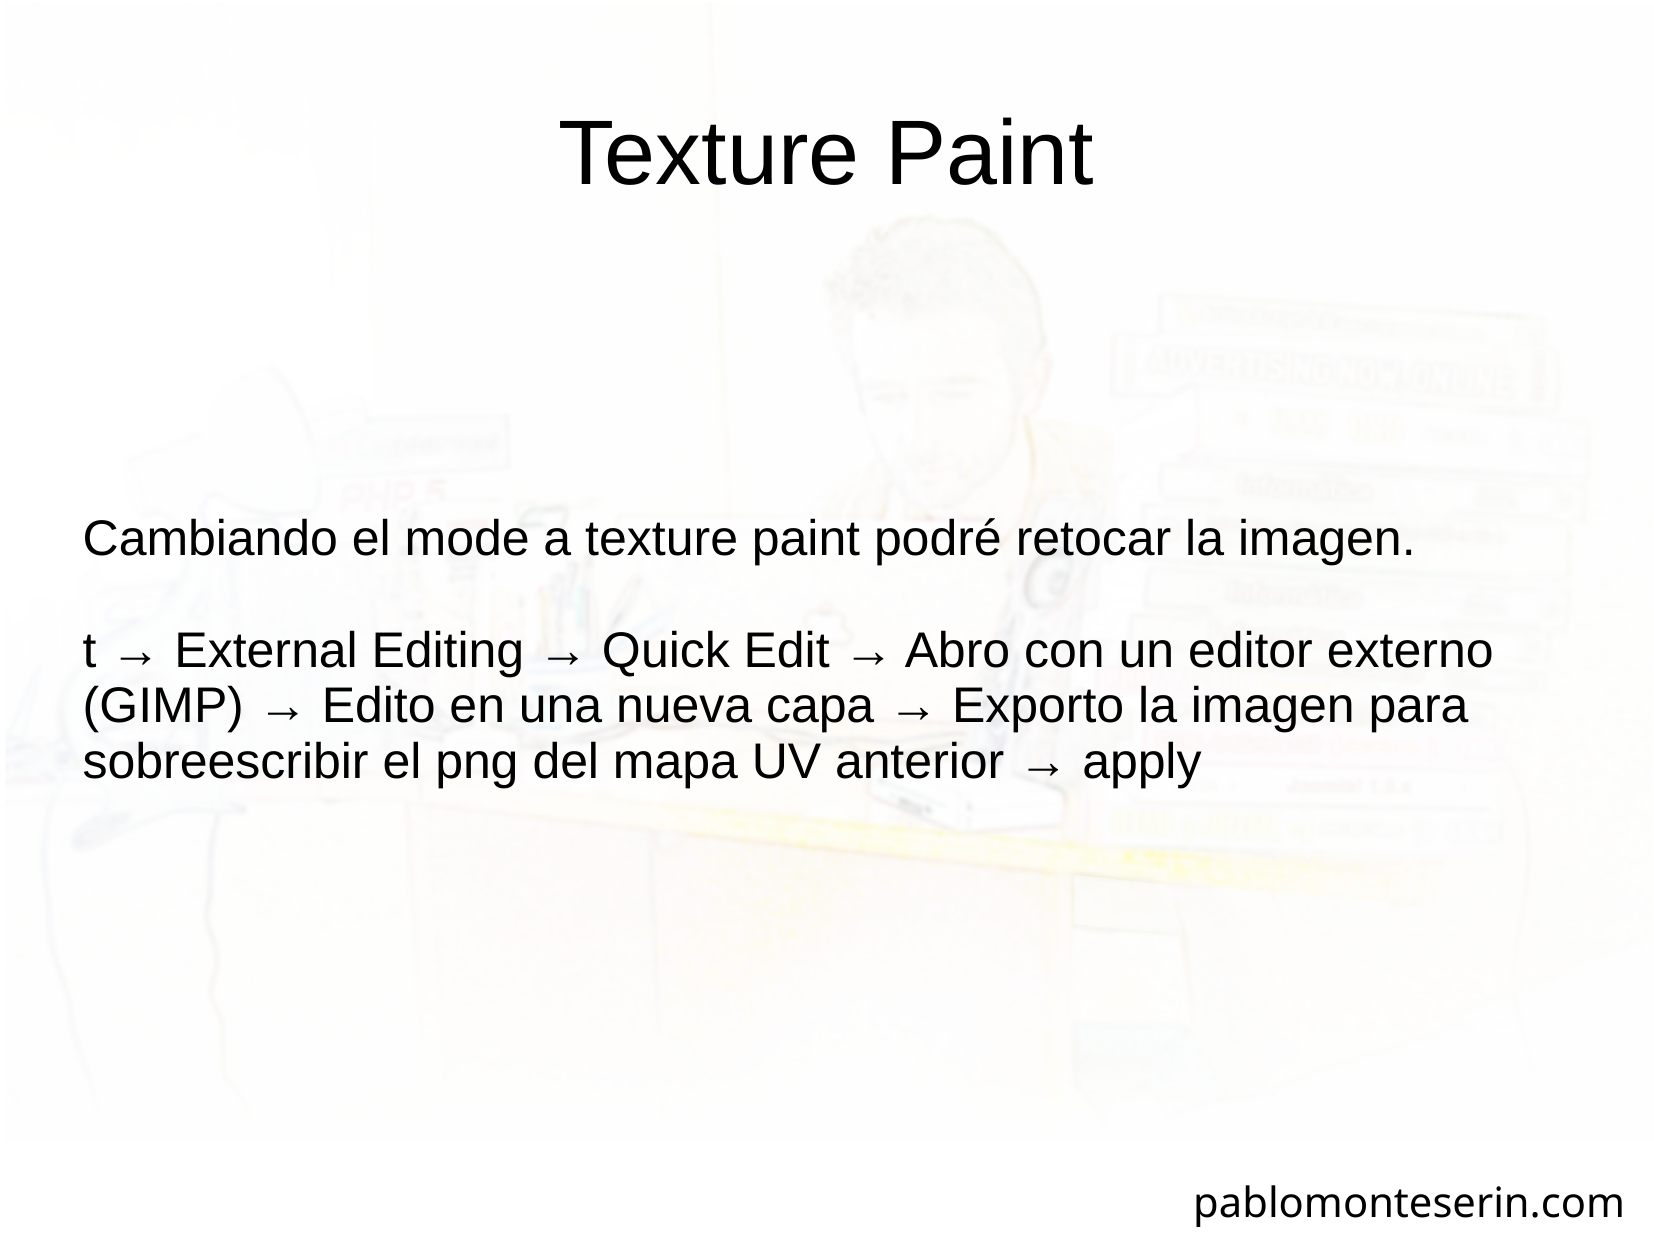

# Texture Paint
Cambiando el mode a texture paint podré retocar la imagen.
t → External Editing → Quick Edit → Abro con un editor externo (GIMP) → Edito en una nueva capa → Exporto la imagen para sobreescribir el png del mapa UV anterior → apply